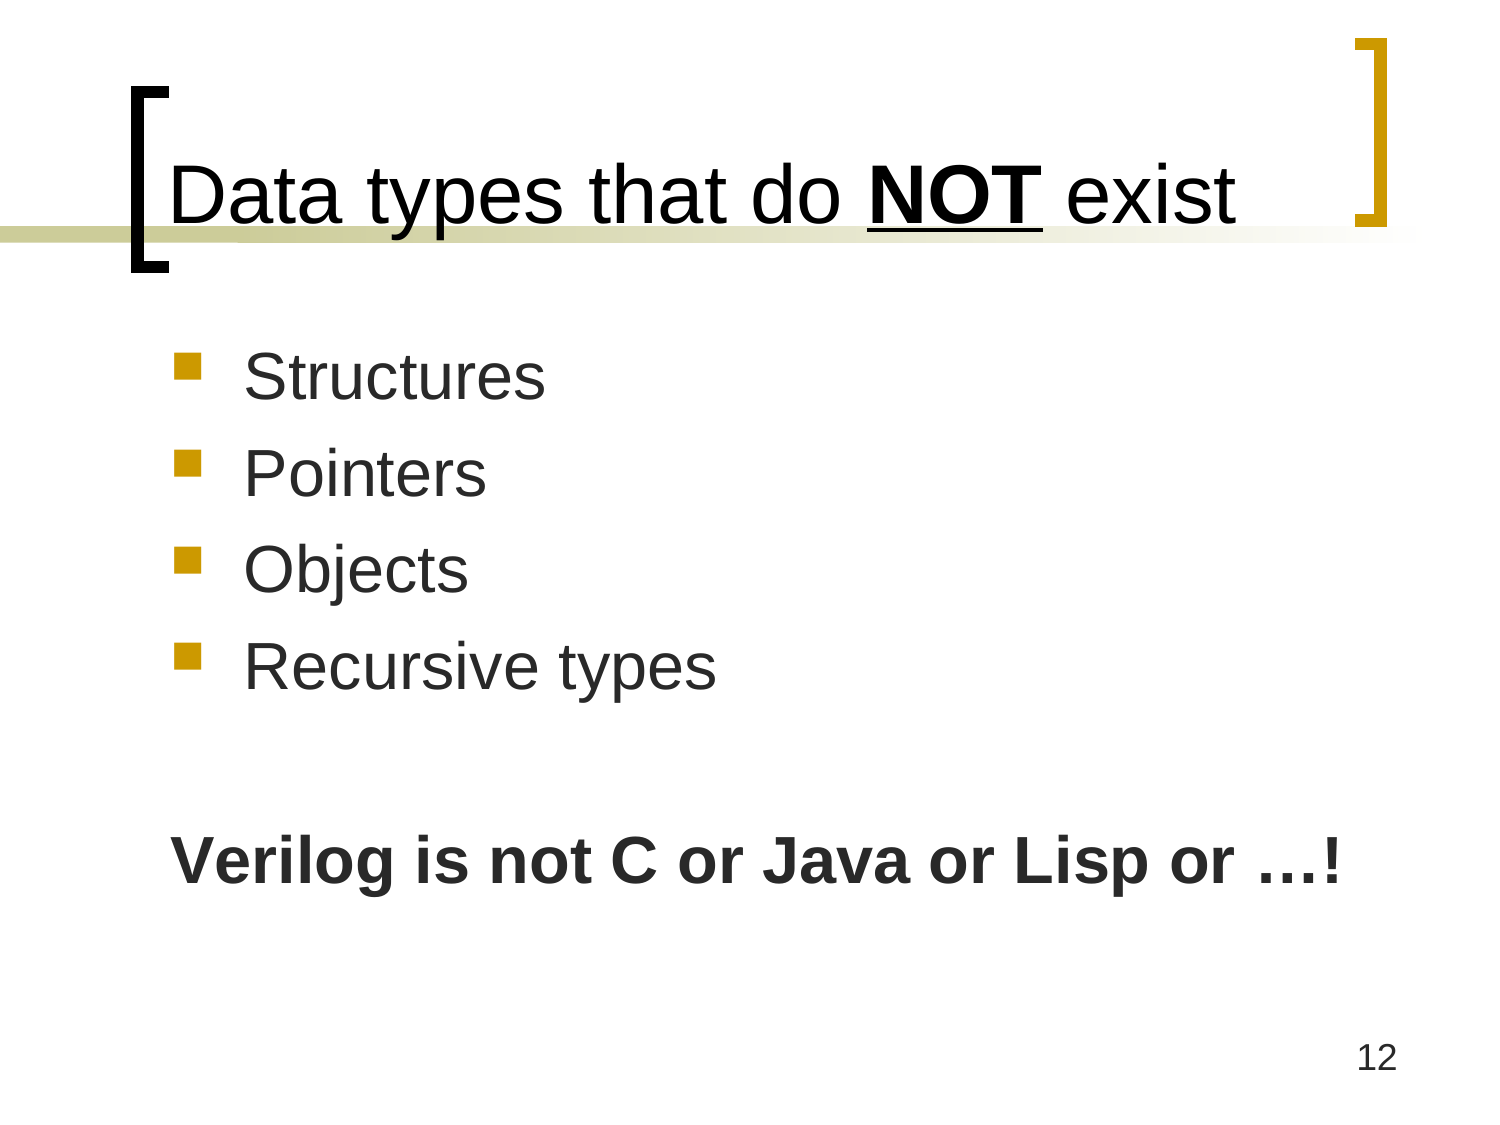

# Data types that do NOT exist
Structures
Pointers
Objects
Recursive types
Verilog is not C or Java or Lisp or …!
12